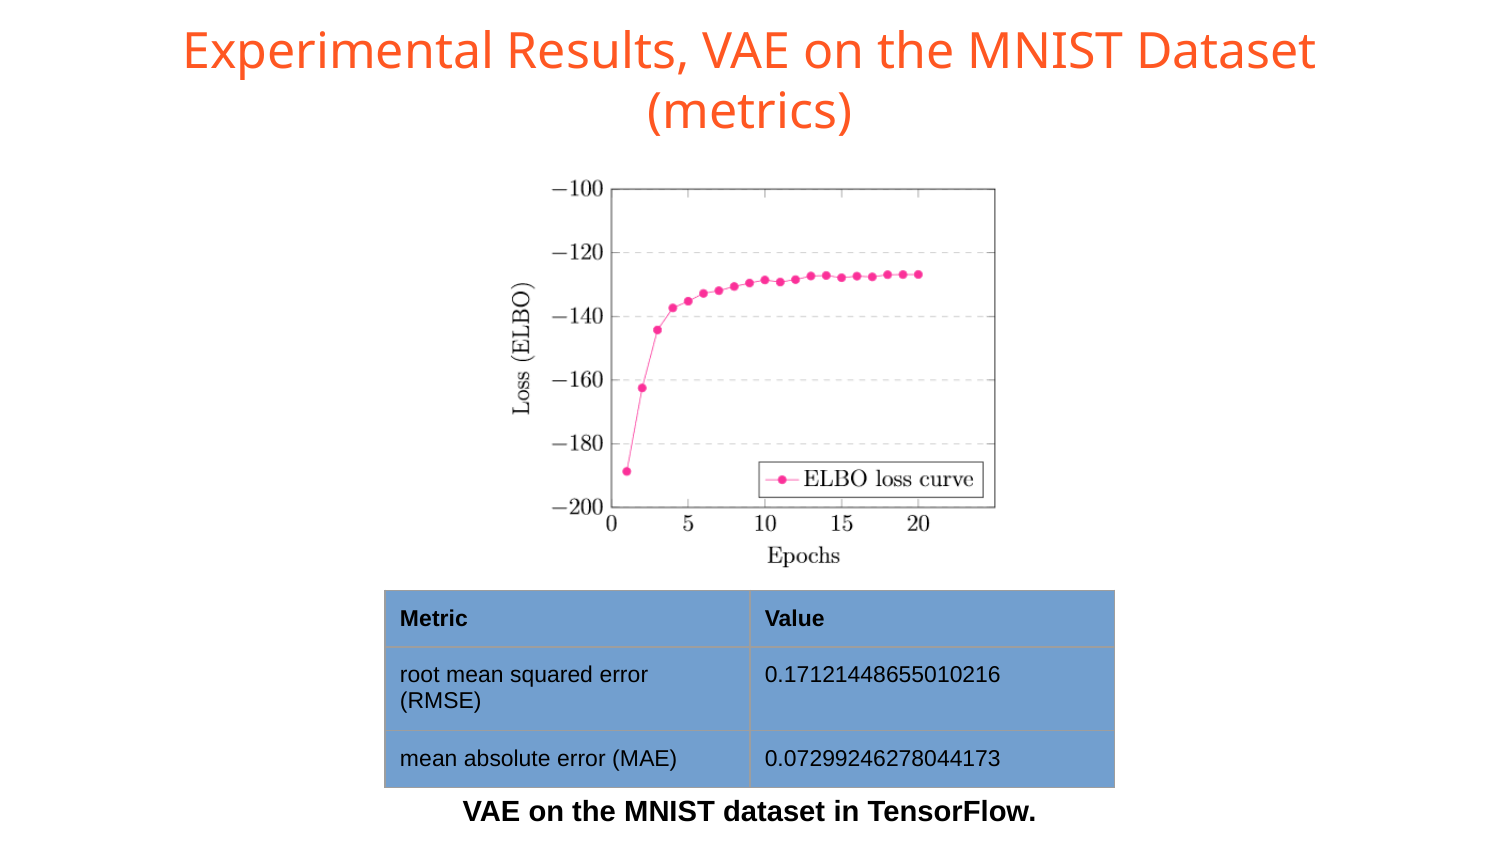

# Experimental Results, VAE on the MNIST Dataset (metrics)
| Metric | Value |
| --- | --- |
| root mean squared error (RMSE) | 0.17121448655010216 |
| mean absolute error (MAE) | 0.07299246278044173 |
VAE on the MNIST dataset in TensorFlow.